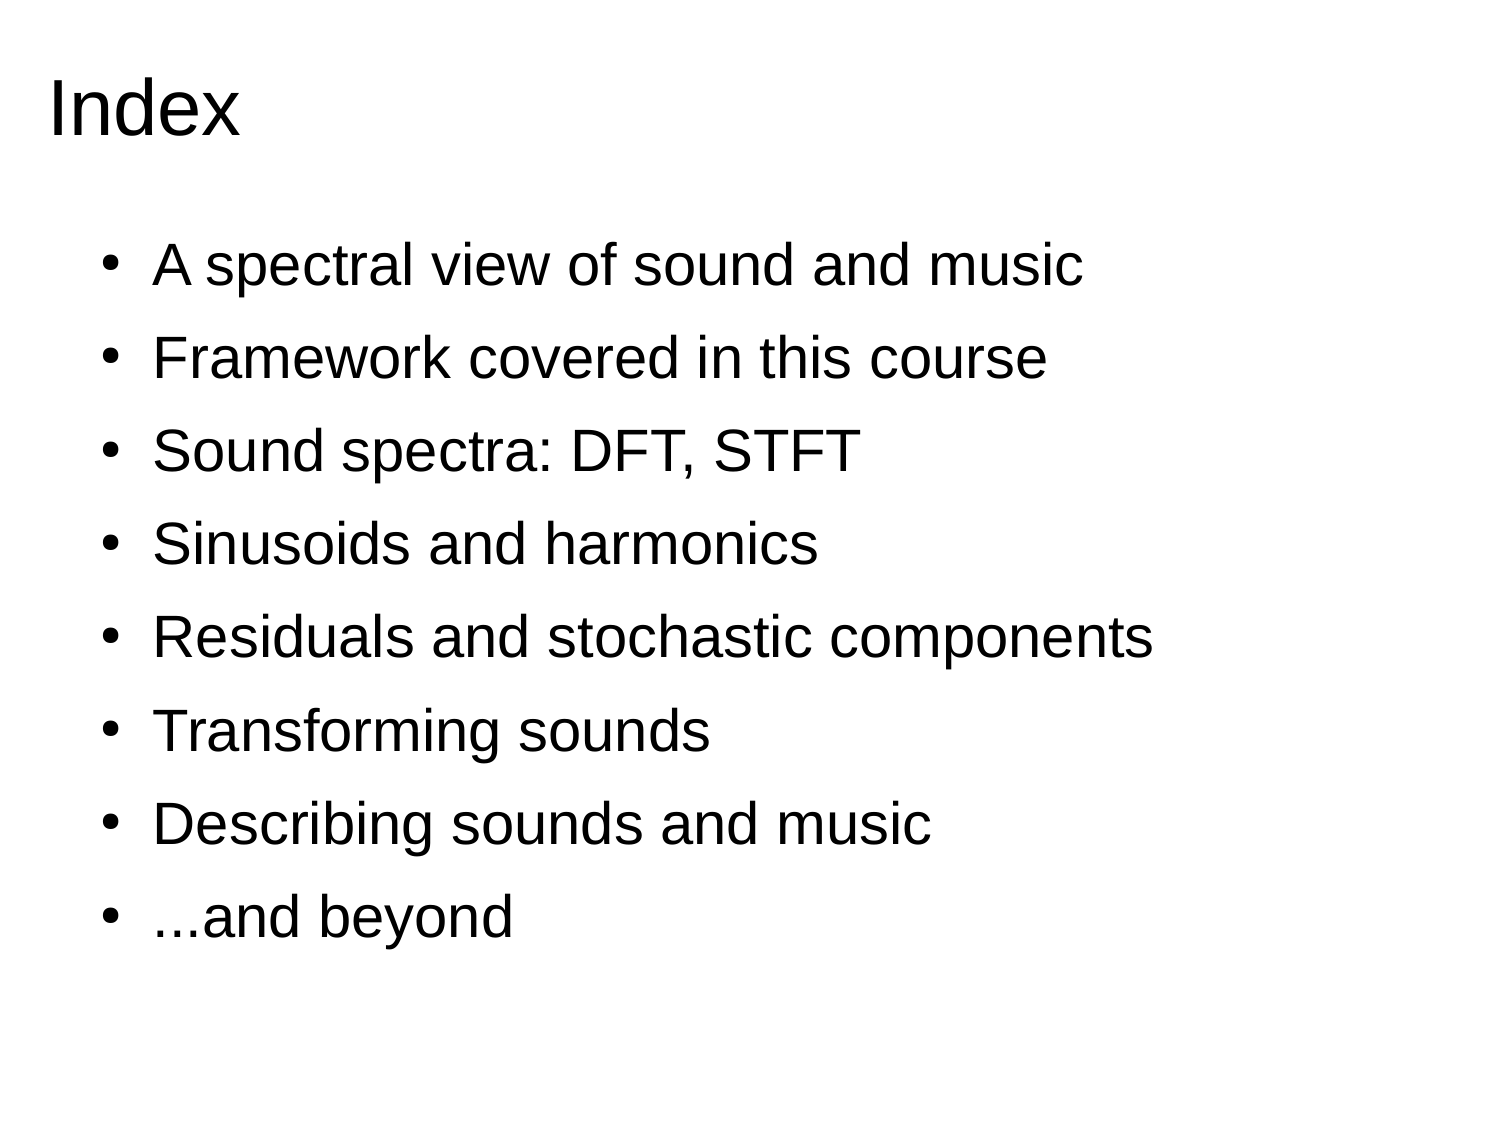

# Index
A spectral view of sound and music
Framework covered in this course
Sound spectra: DFT, STFT
Sinusoids and harmonics
Residuals and stochastic components
Transforming sounds
Describing sounds and music
...and beyond